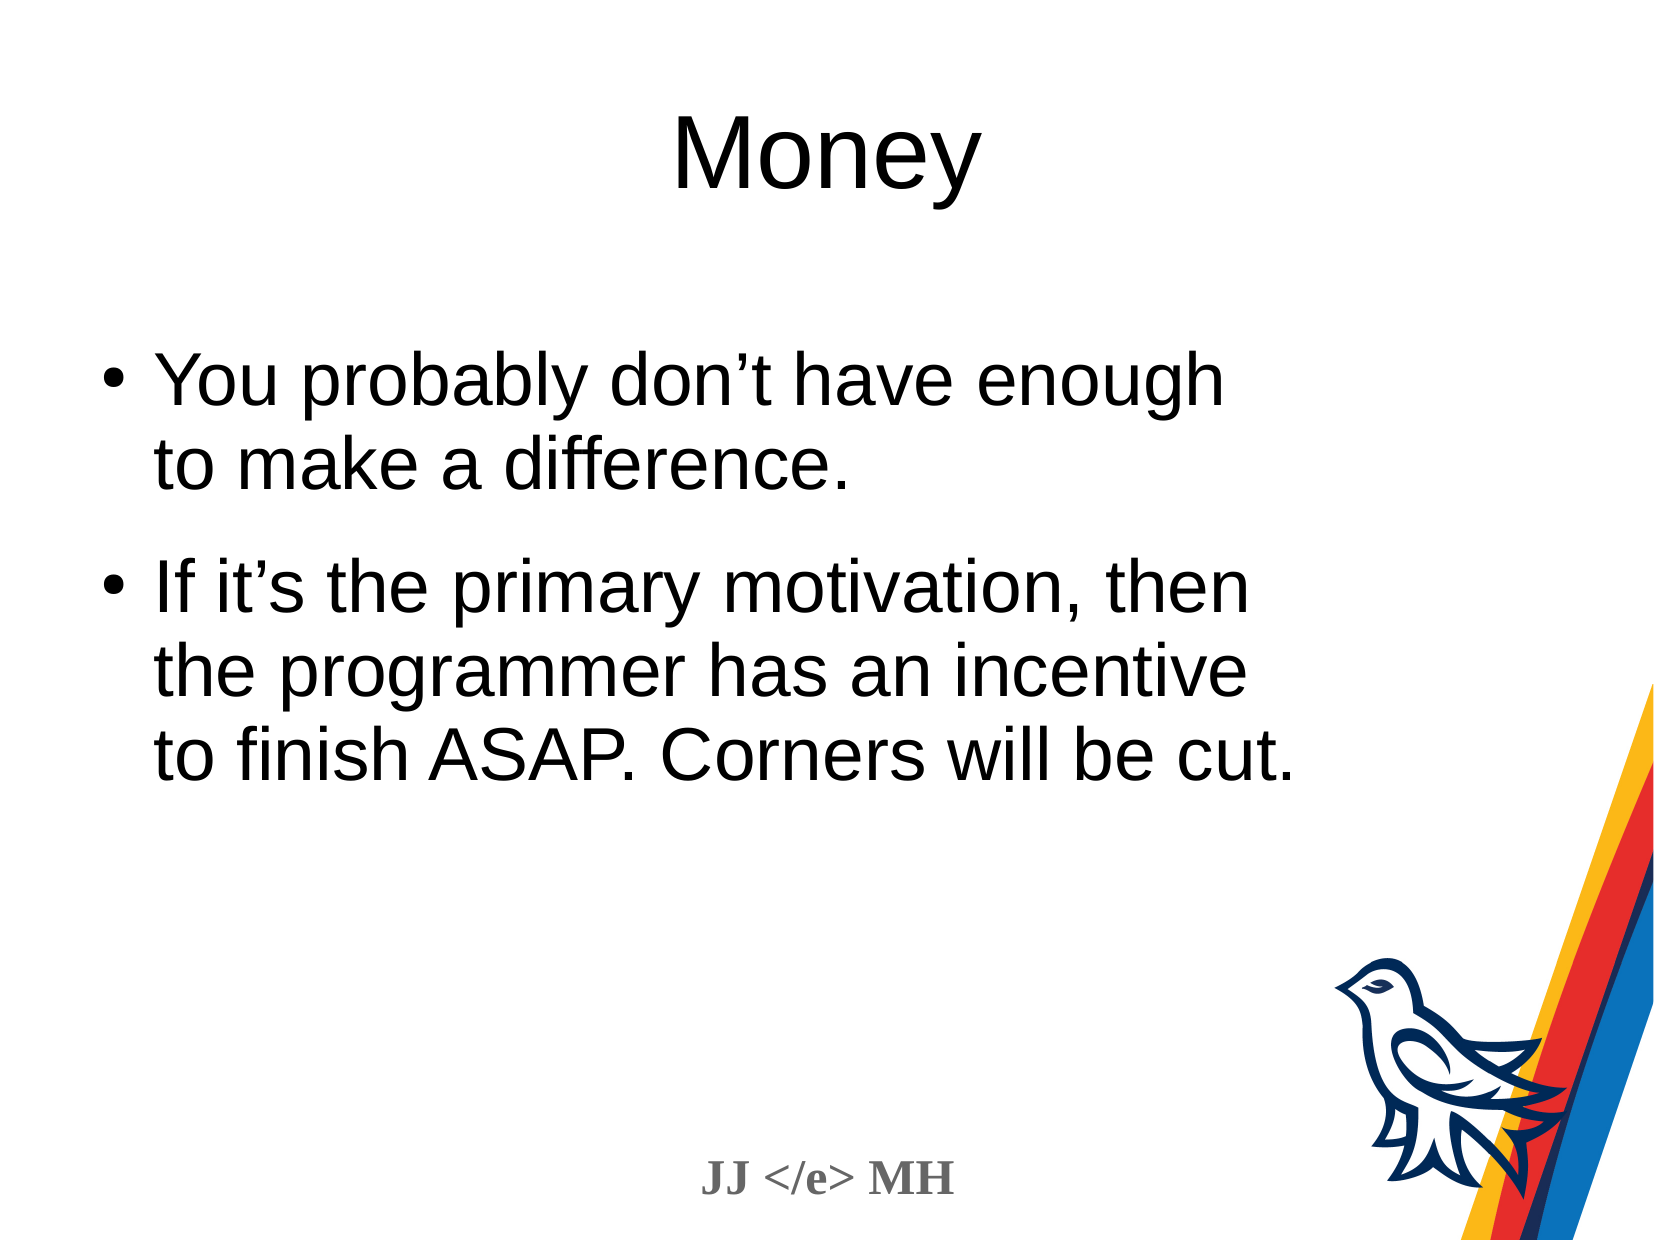

# Money
You probably don’t have enough to make a difference.
If it’s the primary motivation, then the programmer has an incentive to finish ASAP. Corners will be cut.